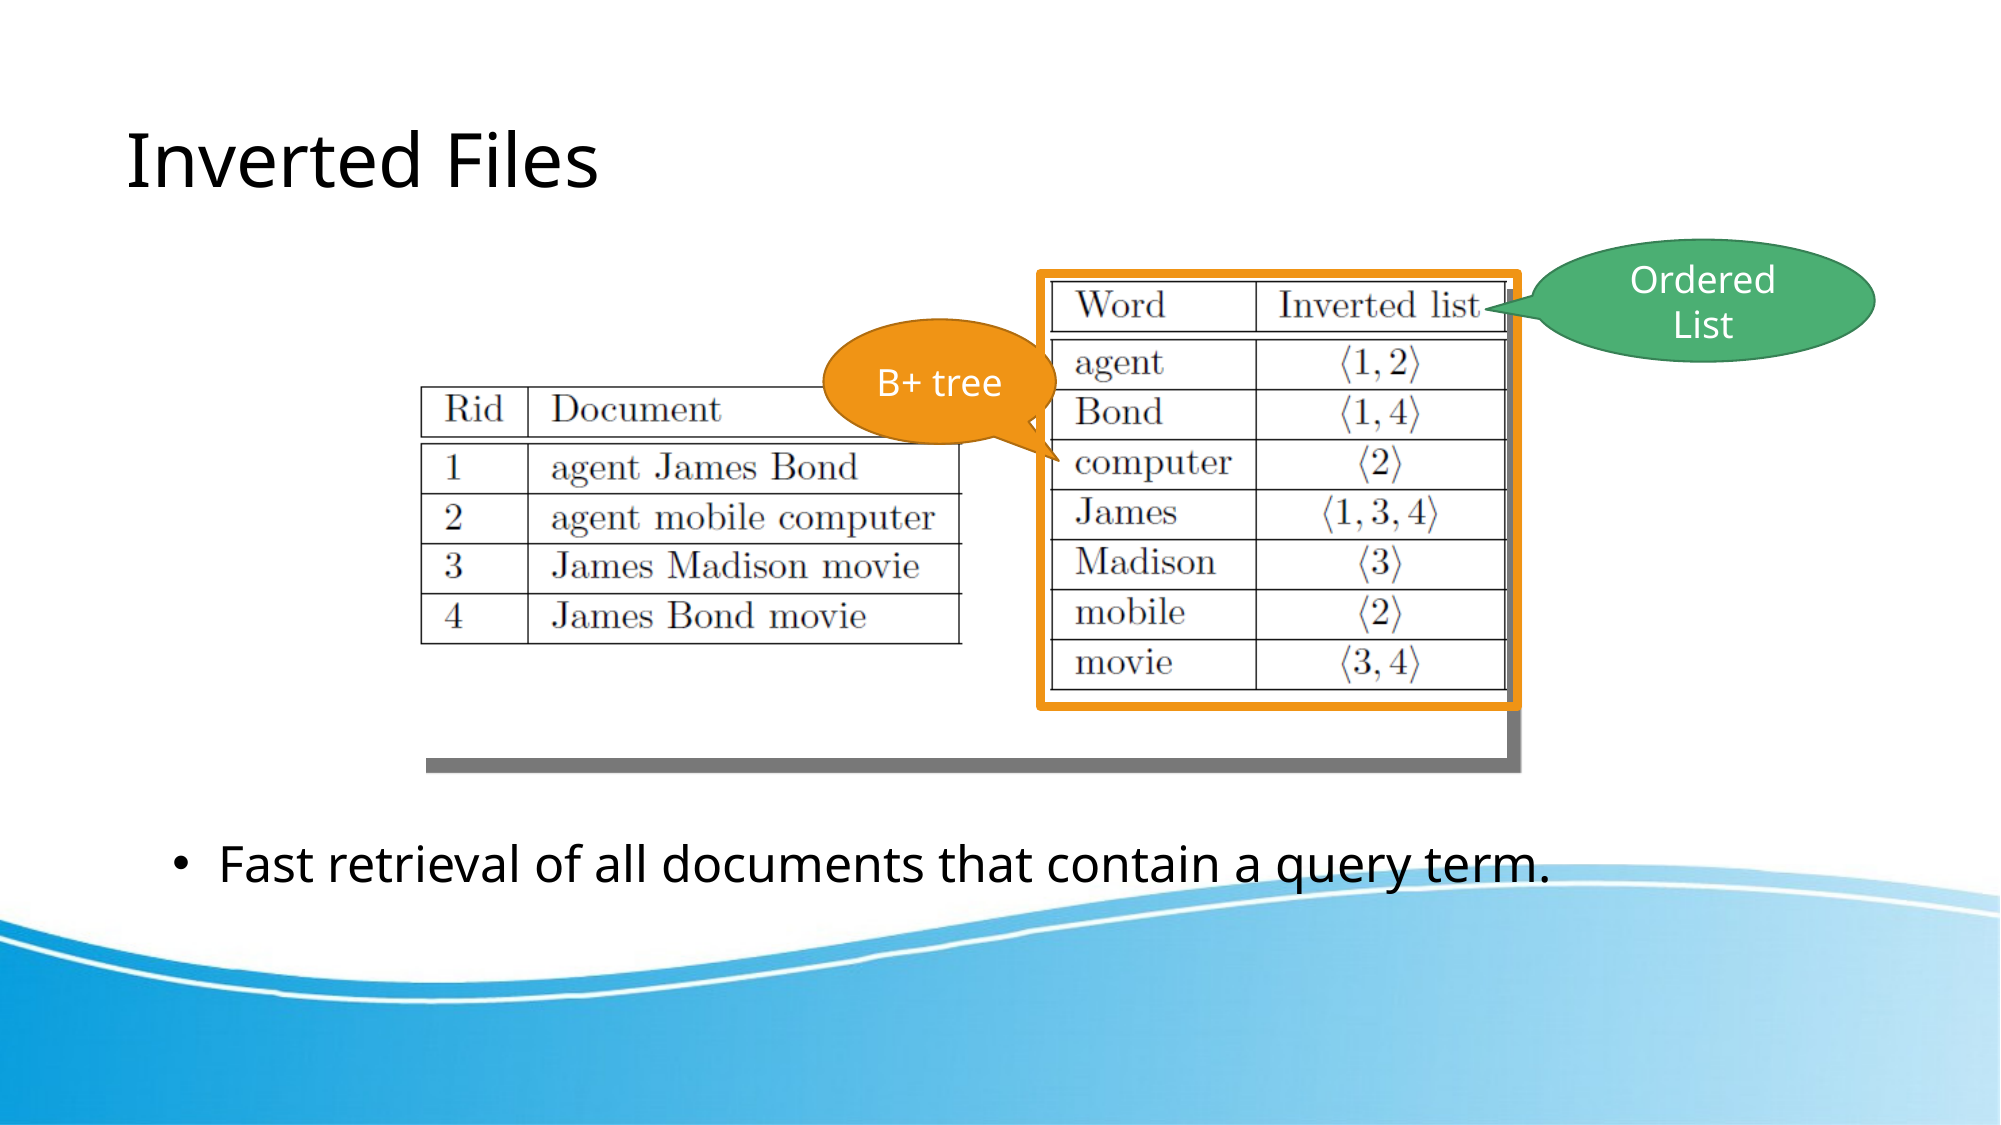

# Inverted Files
Ordered List
B+ tree
Fast retrieval of all documents that contain a query term.